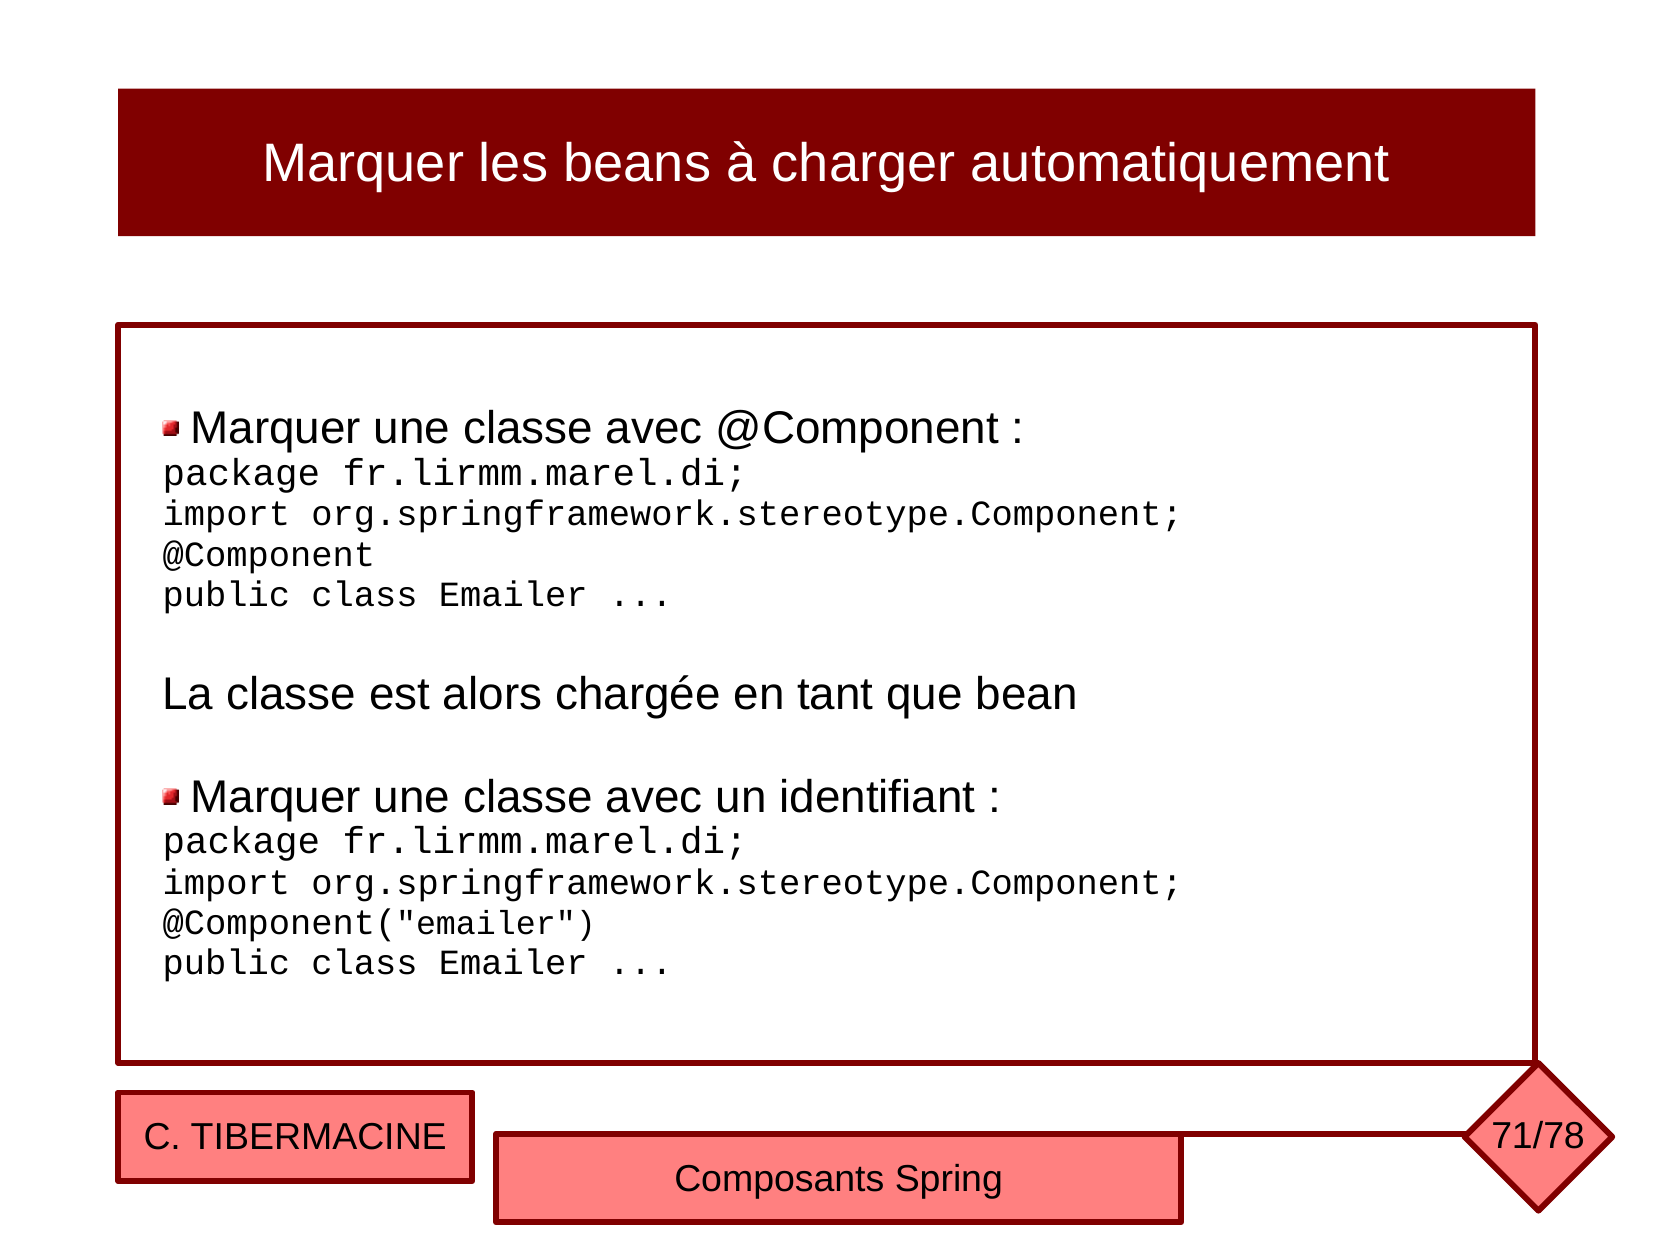

Marquer les beans à charger automatiquement
 Marquer une classe avec @Component :
package fr.lirmm.marel.di;
import org.springframework.stereotype.Component;
@Component
public class Emailer ...
La classe est alors chargée en tant que bean
 Marquer une classe avec un identifiant :
package fr.lirmm.marel.di;
import org.springframework.stereotype.Component;
@Component("emailer")
public class Emailer ...
C. TIBERMACINE
Composants Spring